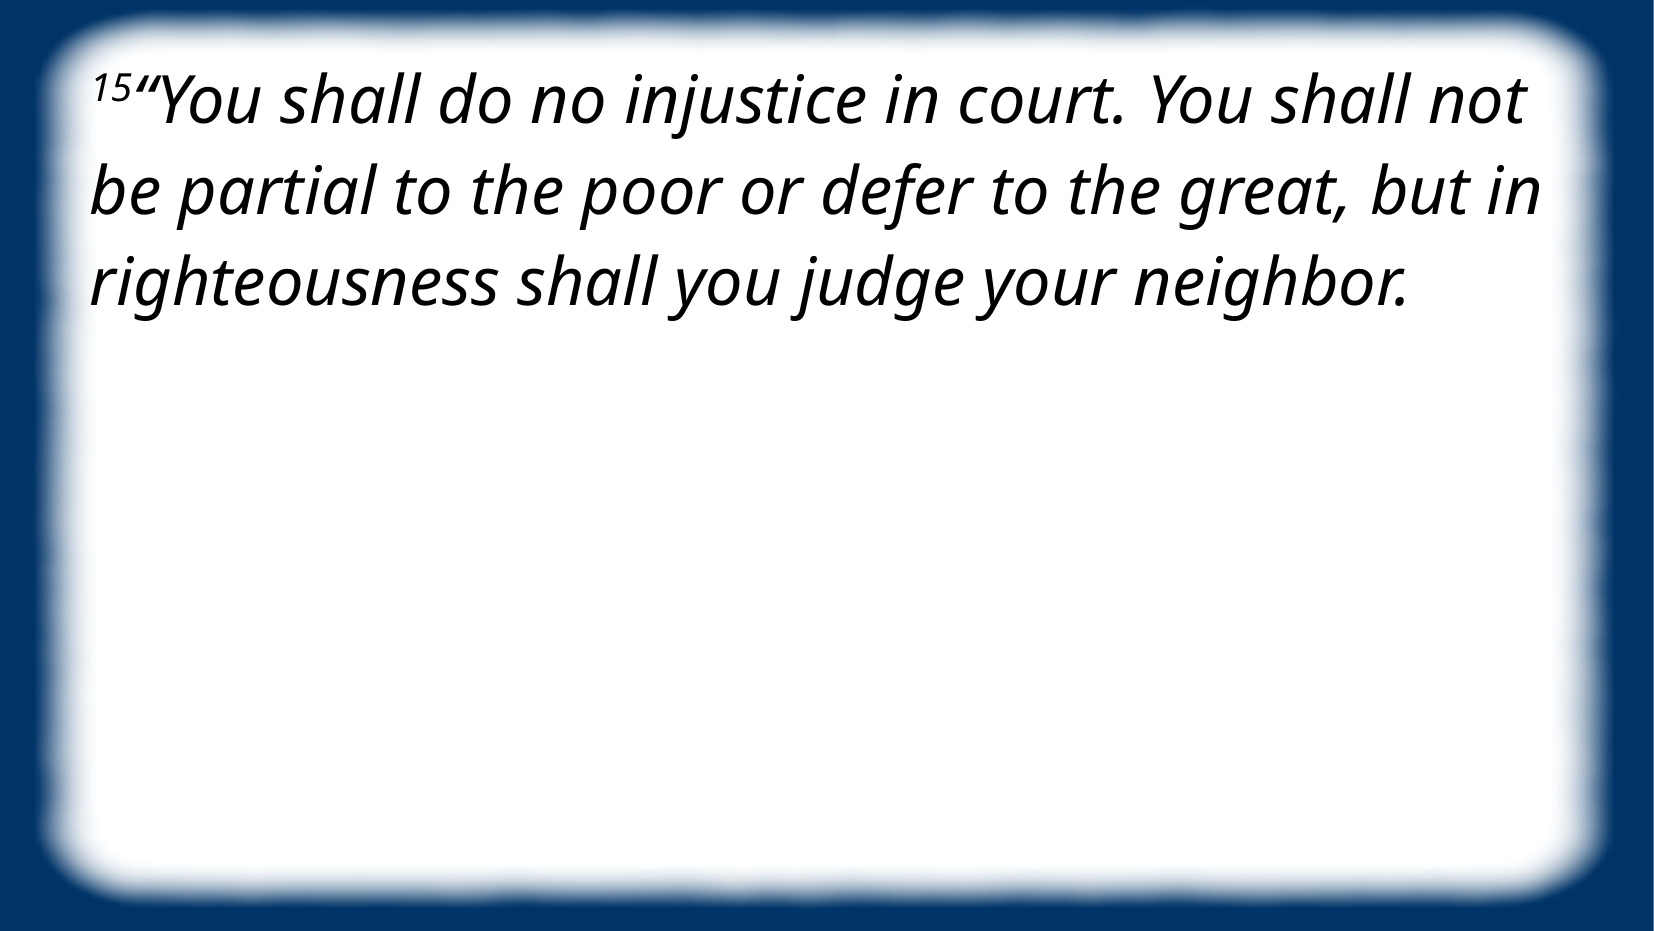

15“You shall do no injustice in court. You shall not be partial to the poor or defer to the great, but in righteousness shall you judge your neighbor.